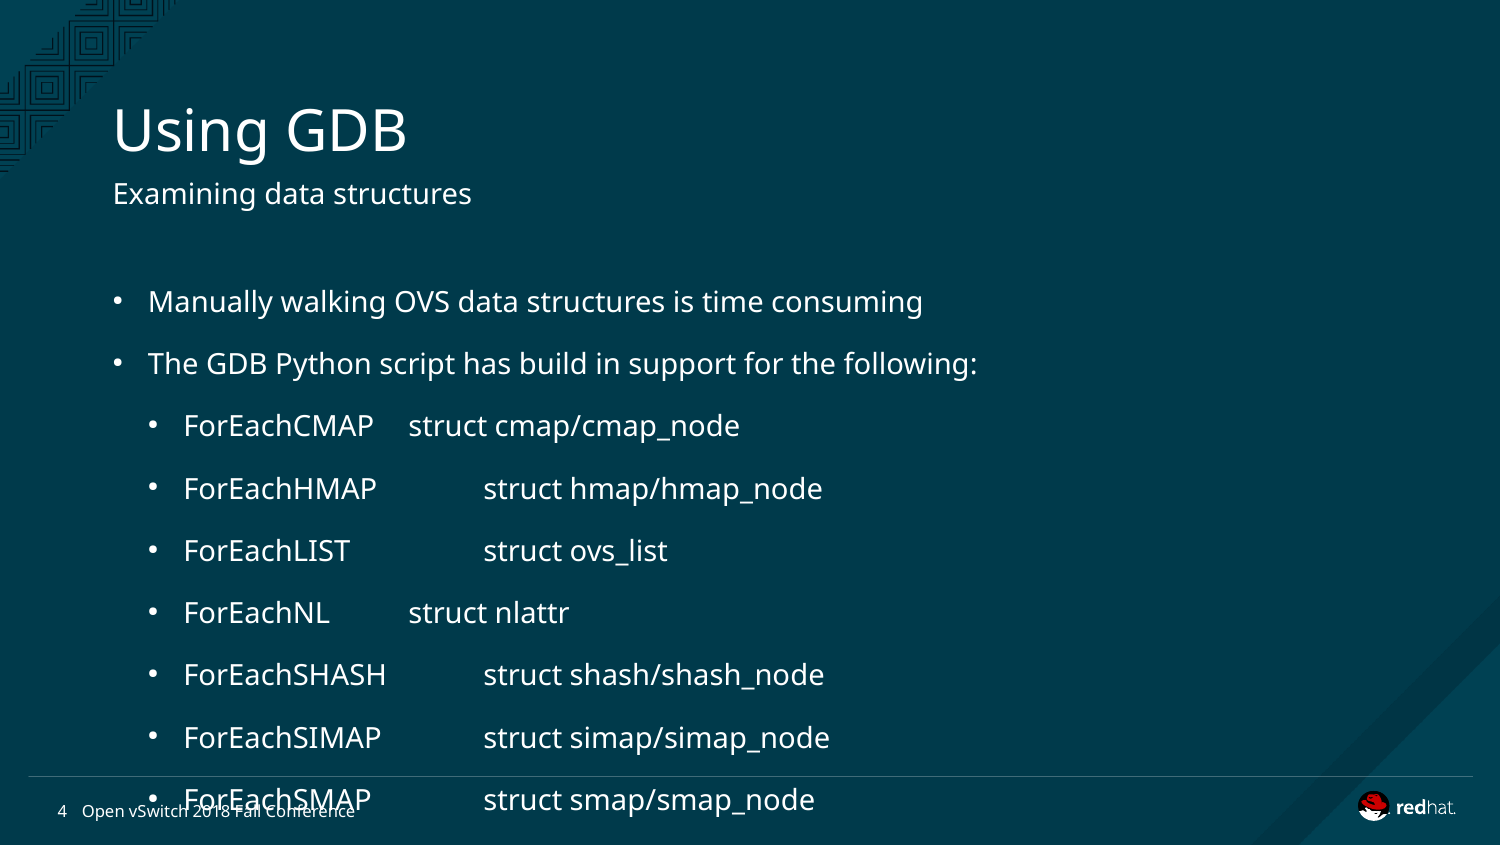

# Using GDB
Examining data structures
Manually walking OVS data structures is time consuming
The GDB Python script has build in support for the following:
ForEachCMAP 	struct cmap/cmap_node
ForEachHMAP		struct hmap/hmap_node
ForEachLIST		struct ovs_list
ForEachNL		struct nlattr
ForEachSHASH		struct shash/shash_node
ForEachSIMAP		struct simap/simap_node
ForEachSMAP		struct smap/smap_node
The above classes are iterators which allow mapping to a specific data structure
4
Open vSwitch 2018 Fall Conference